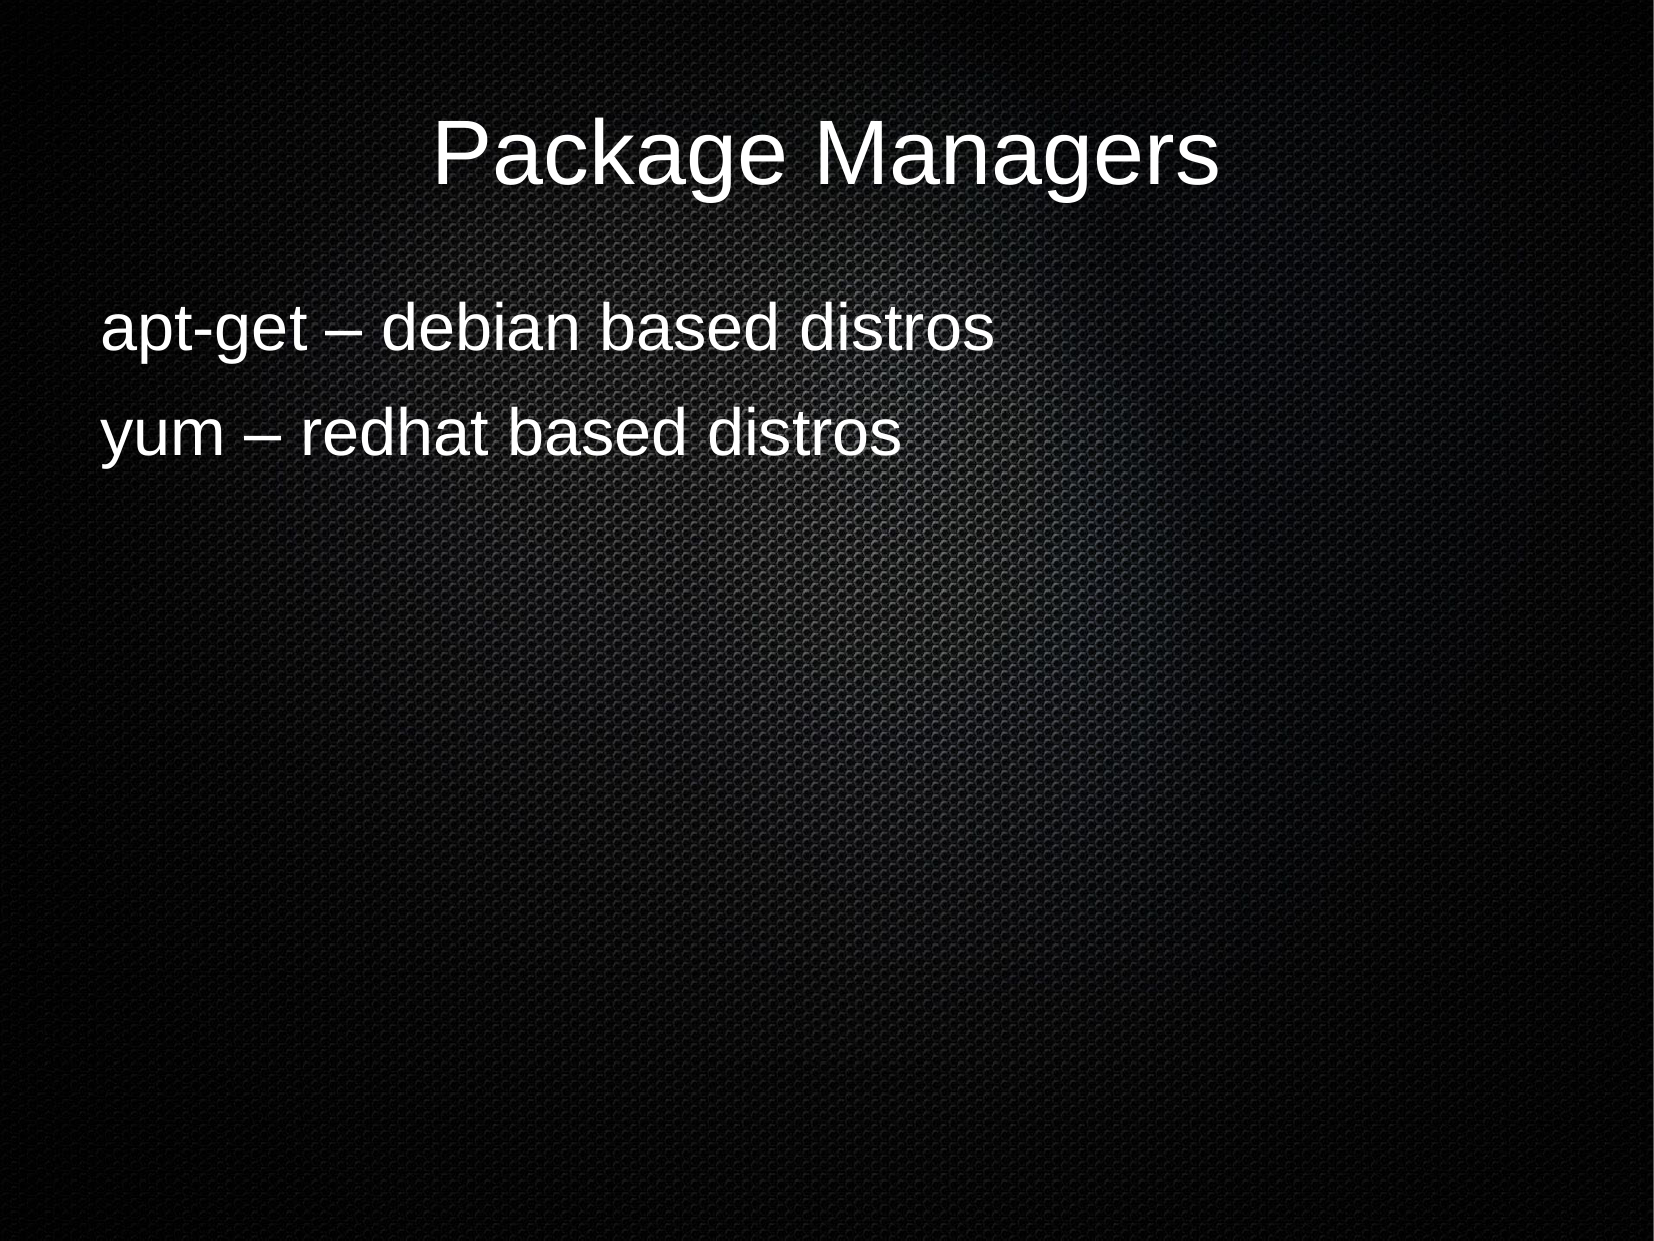

# Package Managers
apt-get – debian based distros
yum – redhat based distros